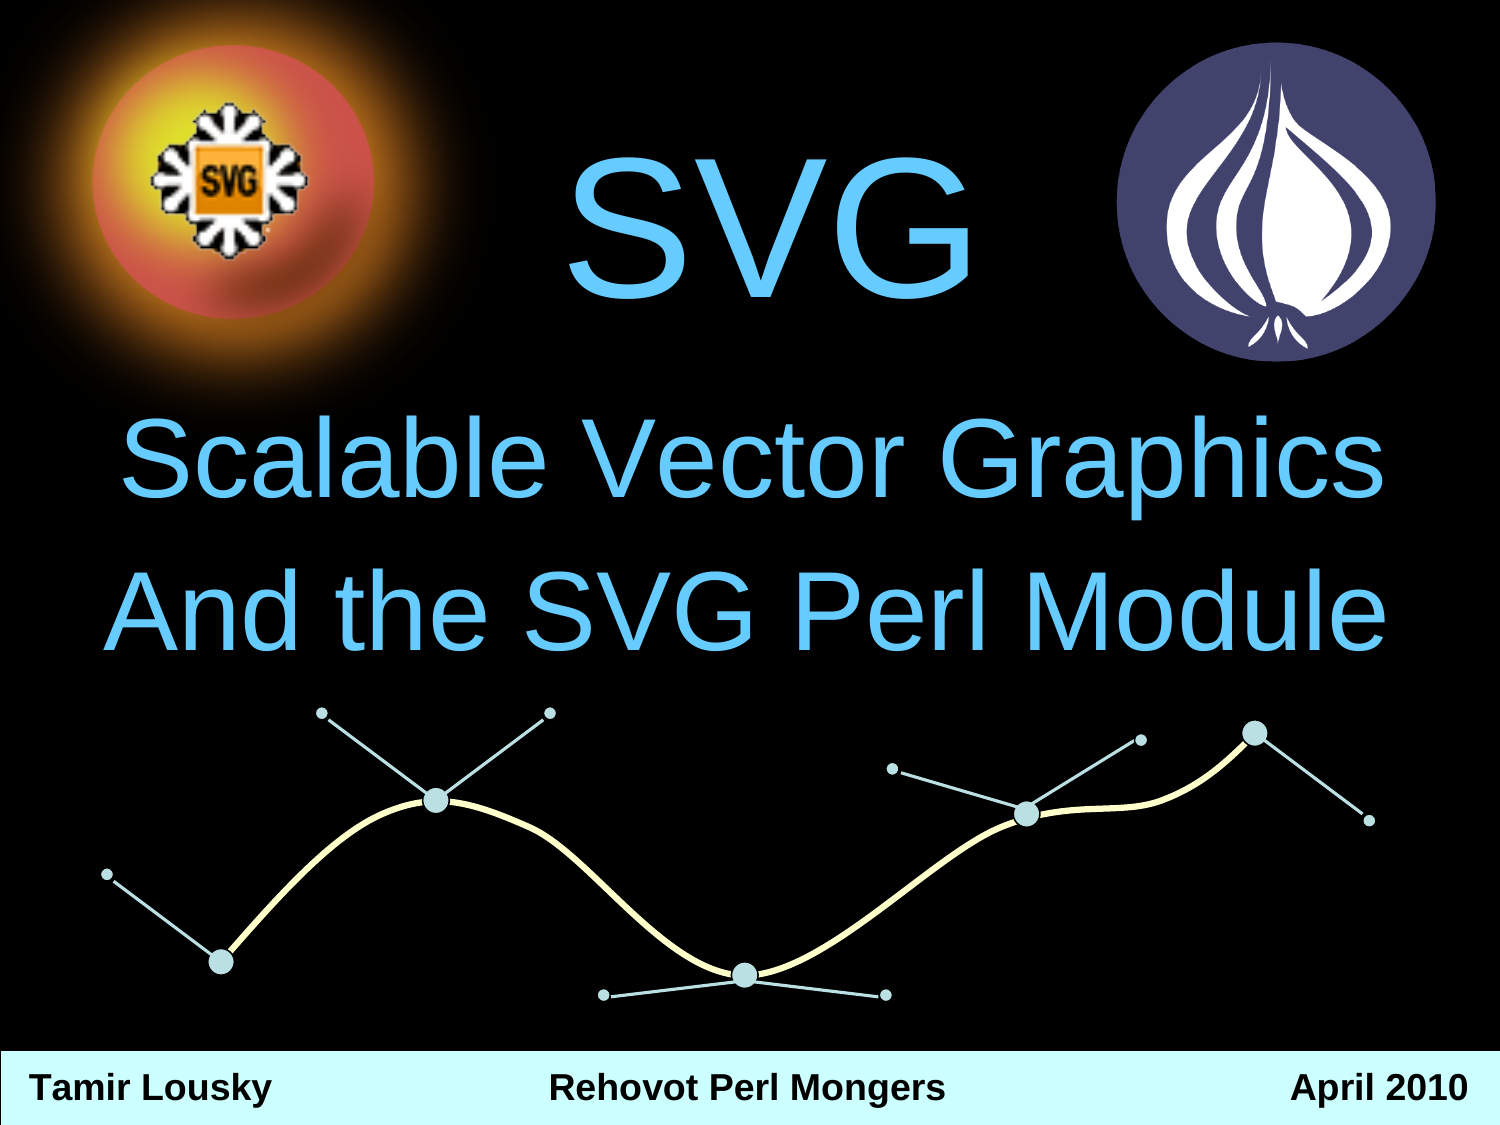

SVG
Scalable Vector Graphics
And the SVG Perl Module
Tamir Lousky
Rehovot Perl Mongers
April 2010